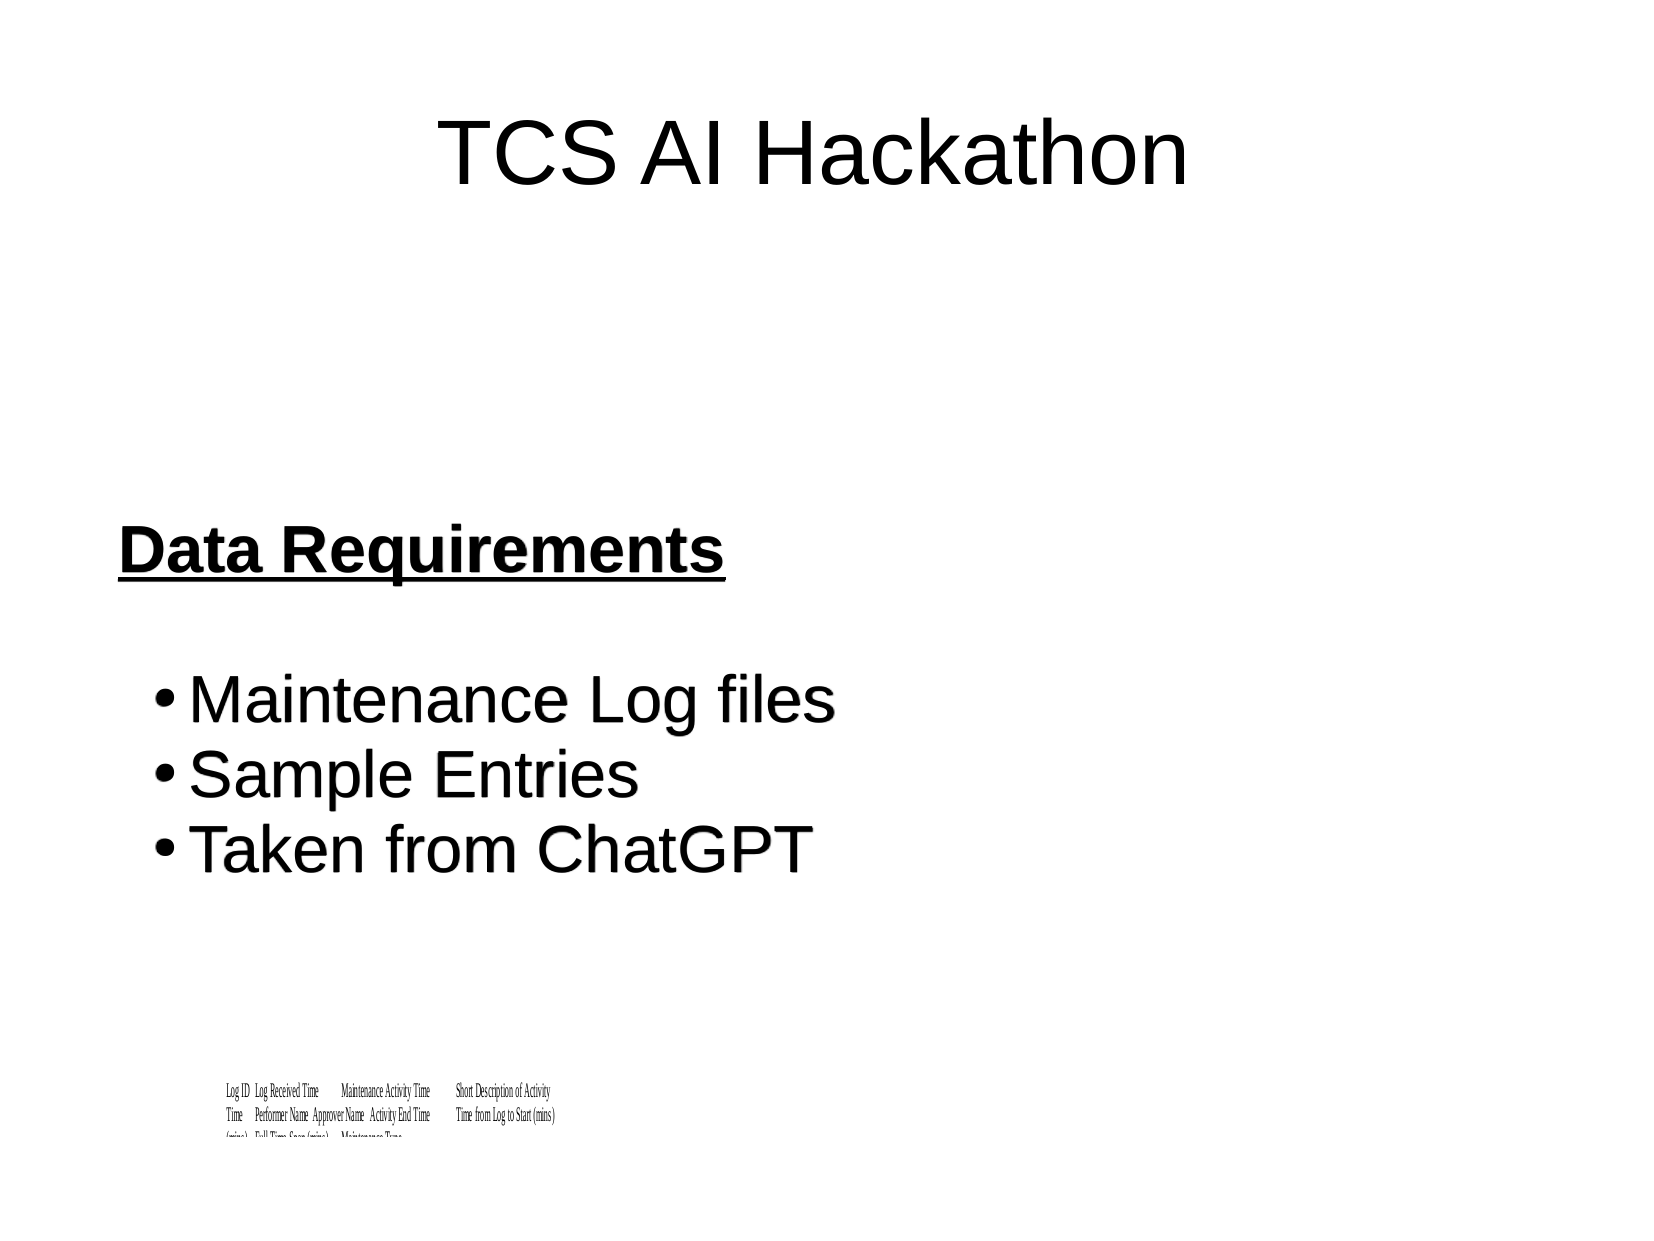

# TCS AI Hackathon
Data Requirements
Maintenance Log files
Sample Entries
Taken from ChatGPT